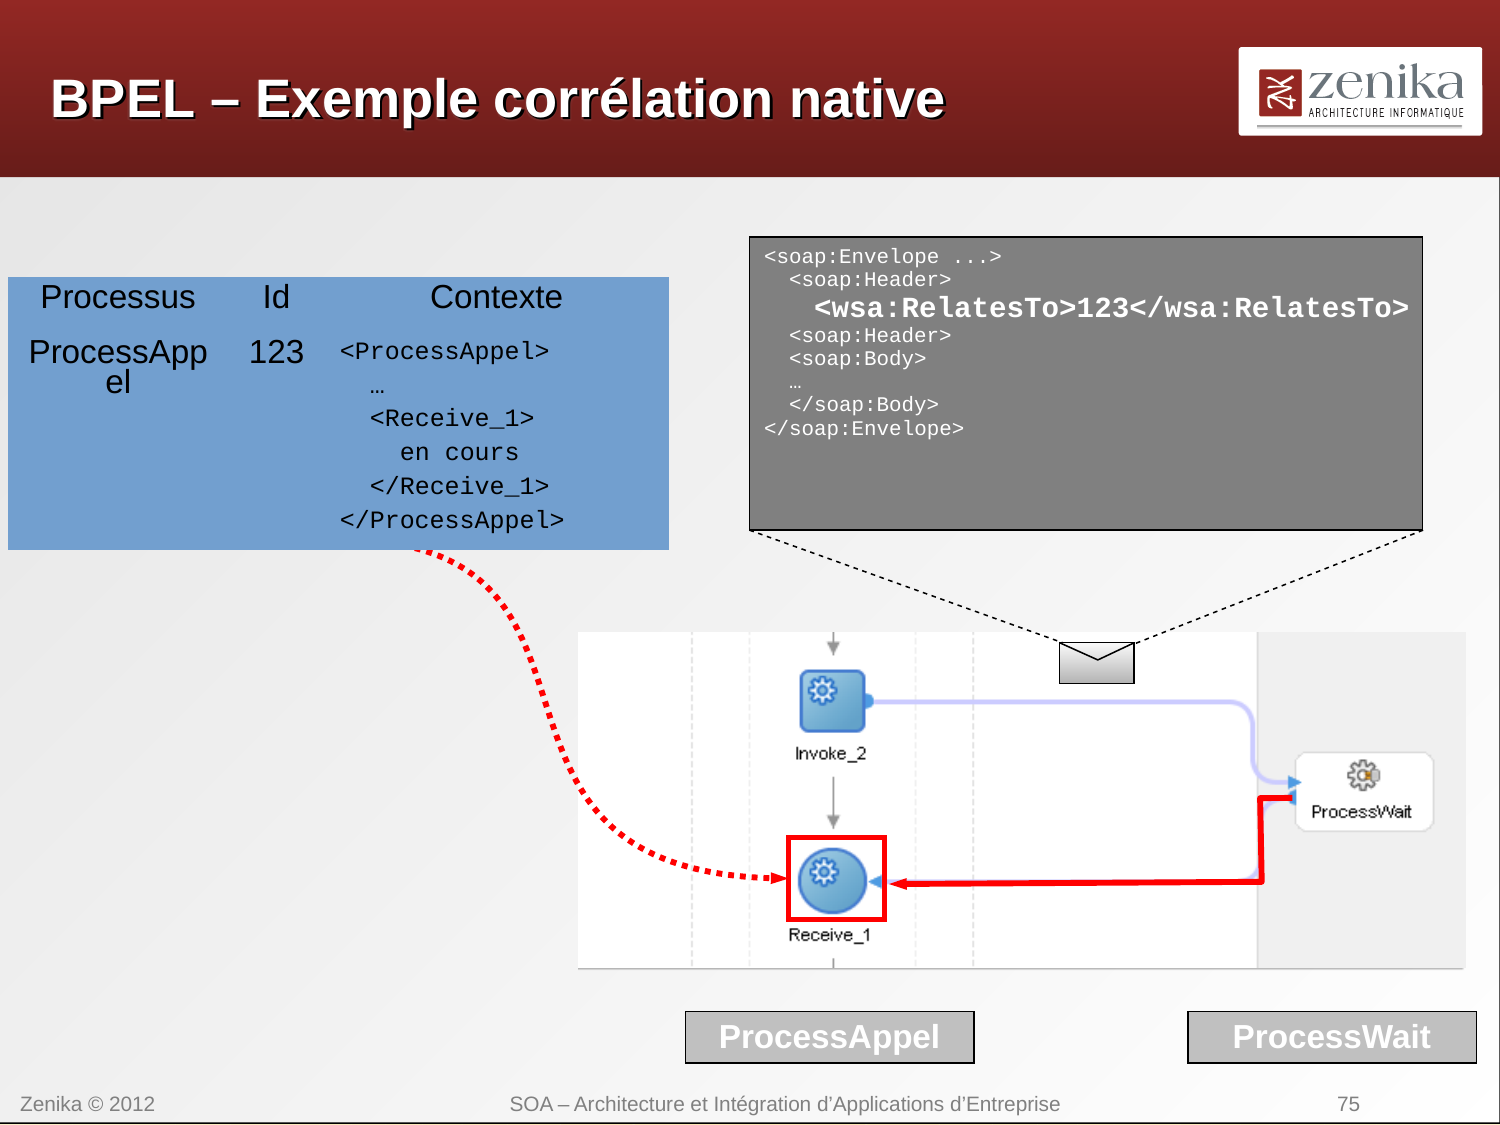

# BPEL – Exemple corrélation native
<soap:Envelope ...>
 <soap:Header>
 <wsa:RelatesTo>123</wsa:RelatesTo>
 <soap:Header>
 <soap:Body>
 …
 </soap:Body>
</soap:Envelope>
| Processus | Id | Contexte |
| --- | --- | --- |
| ProcessAppel | 123 | <ProcessAppel> … <Receive\_1> en cours </Receive\_1> </ProcessAppel> |
ProcessAppel
ProcessWait